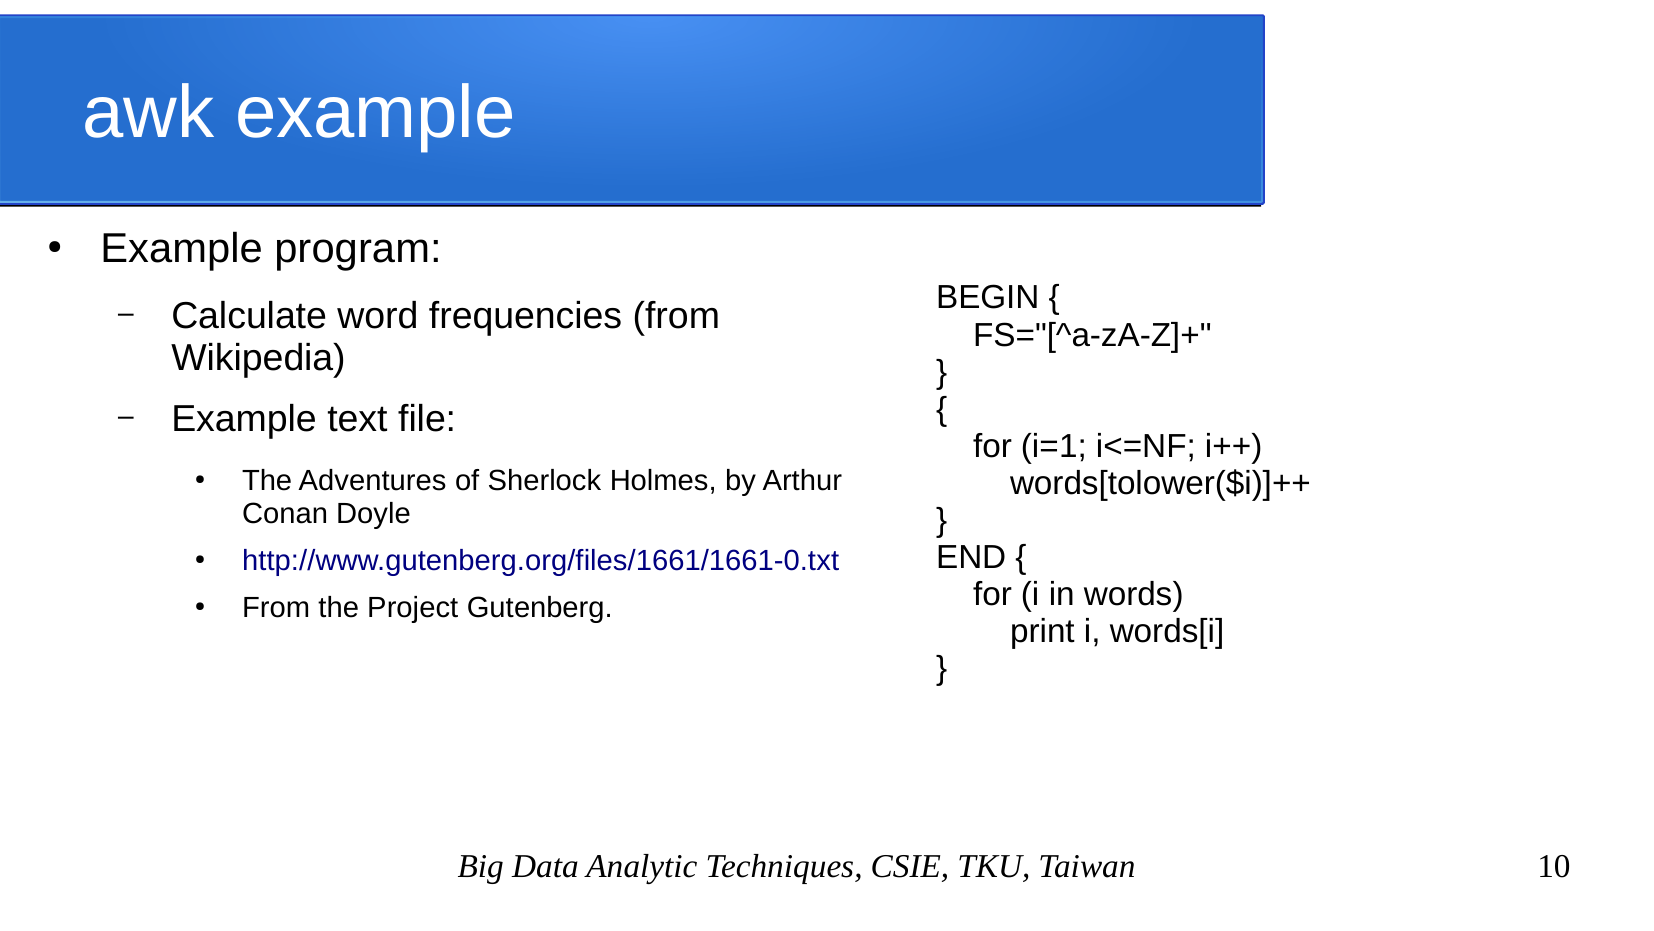

# awk example
Example program:
Calculate word frequencies (from Wikipedia)
Example text file:
The Adventures of Sherlock Holmes, by Arthur Conan Doyle
http://www.gutenberg.org/files/1661/1661-0.txt
From the Project Gutenberg.
BEGIN {
 FS="[^a-zA-Z]+"
}
{
 for (i=1; i<=NF; i++)
 words[tolower($i)]++
}
END {
 for (i in words)
 print i, words[i]
}
Big Data Analytic Techniques, CSIE, TKU, Taiwan
10